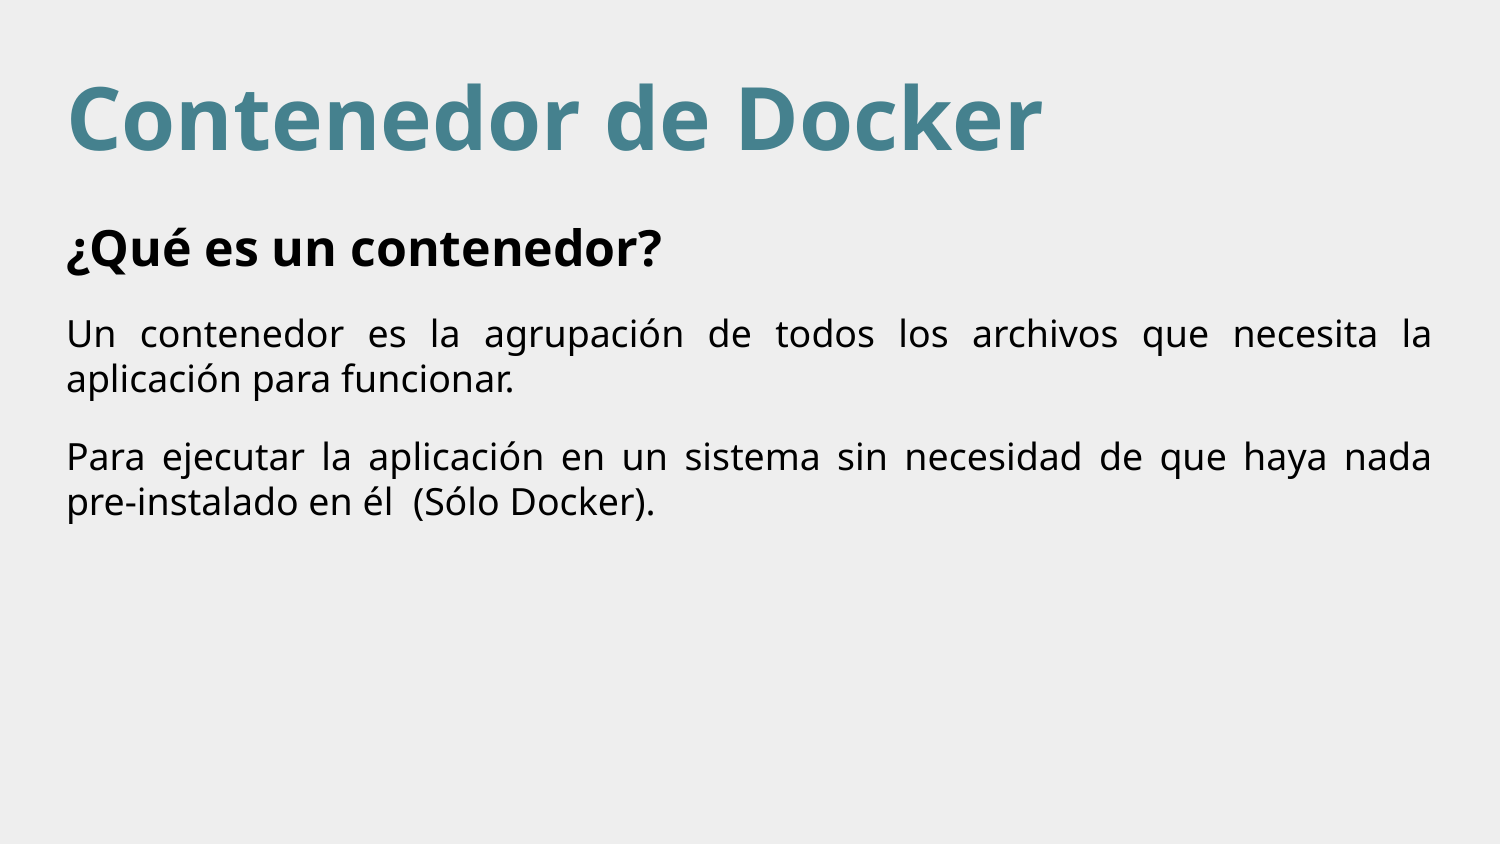

# Contenedor de Docker
¿Qué es un contenedor?
Un contenedor es la agrupación de todos los archivos que necesita la aplicación para funcionar.
Para ejecutar la aplicación en un sistema sin necesidad de que haya nada pre-instalado en él (Sólo Docker).